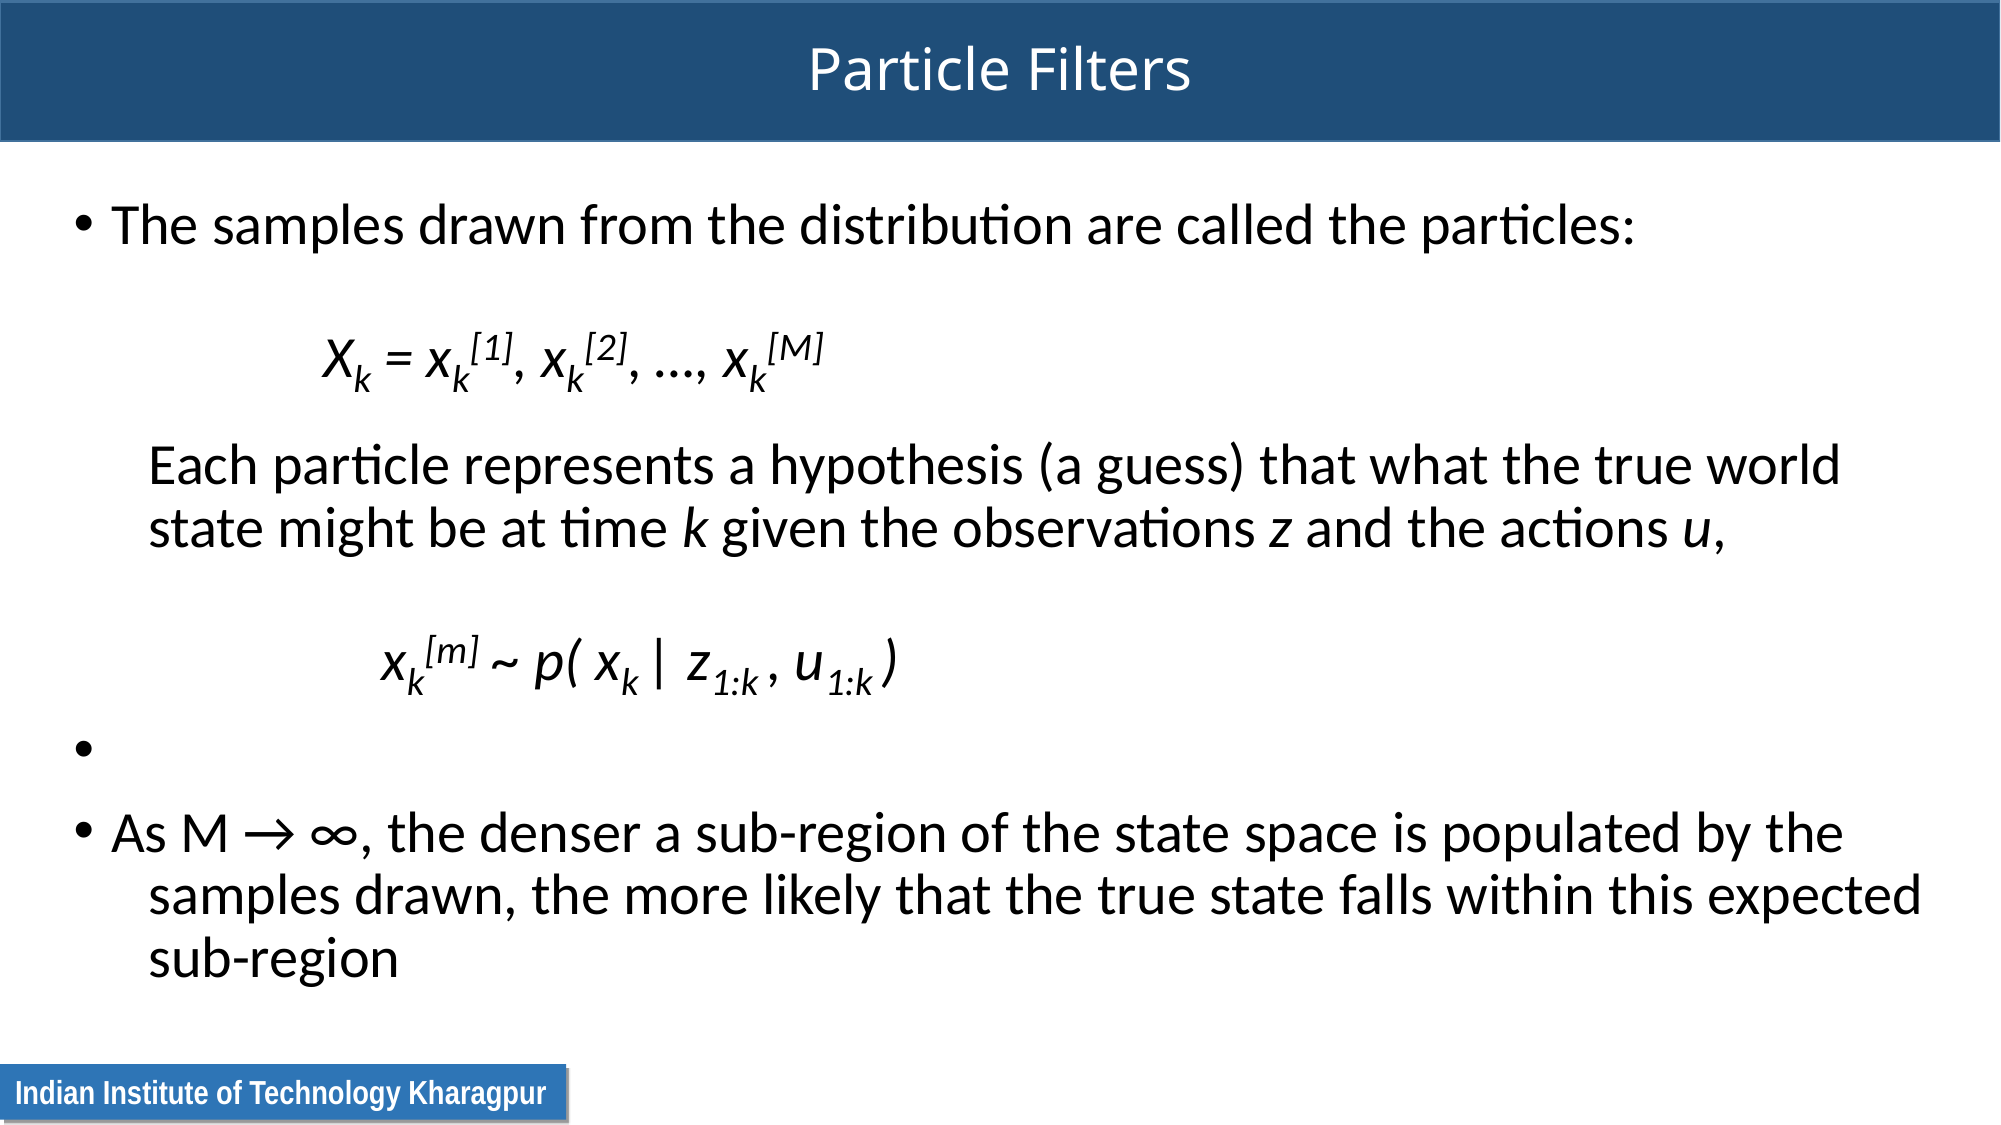

Particle Filters
# The samples drawn from the distribution are called the particles:    Xk = xk[1], xk[2], …, xk[M] Each particle represents a hypothesis (a guess) that what the true world state might be at time k given the observations z and the actions u,     xk[m] ~ p( xk | z1:k , u1:k )
As M → ∞, the denser a sub-region of the state space is populated by the samples drawn, the more likely that the true state falls within this expected sub-region